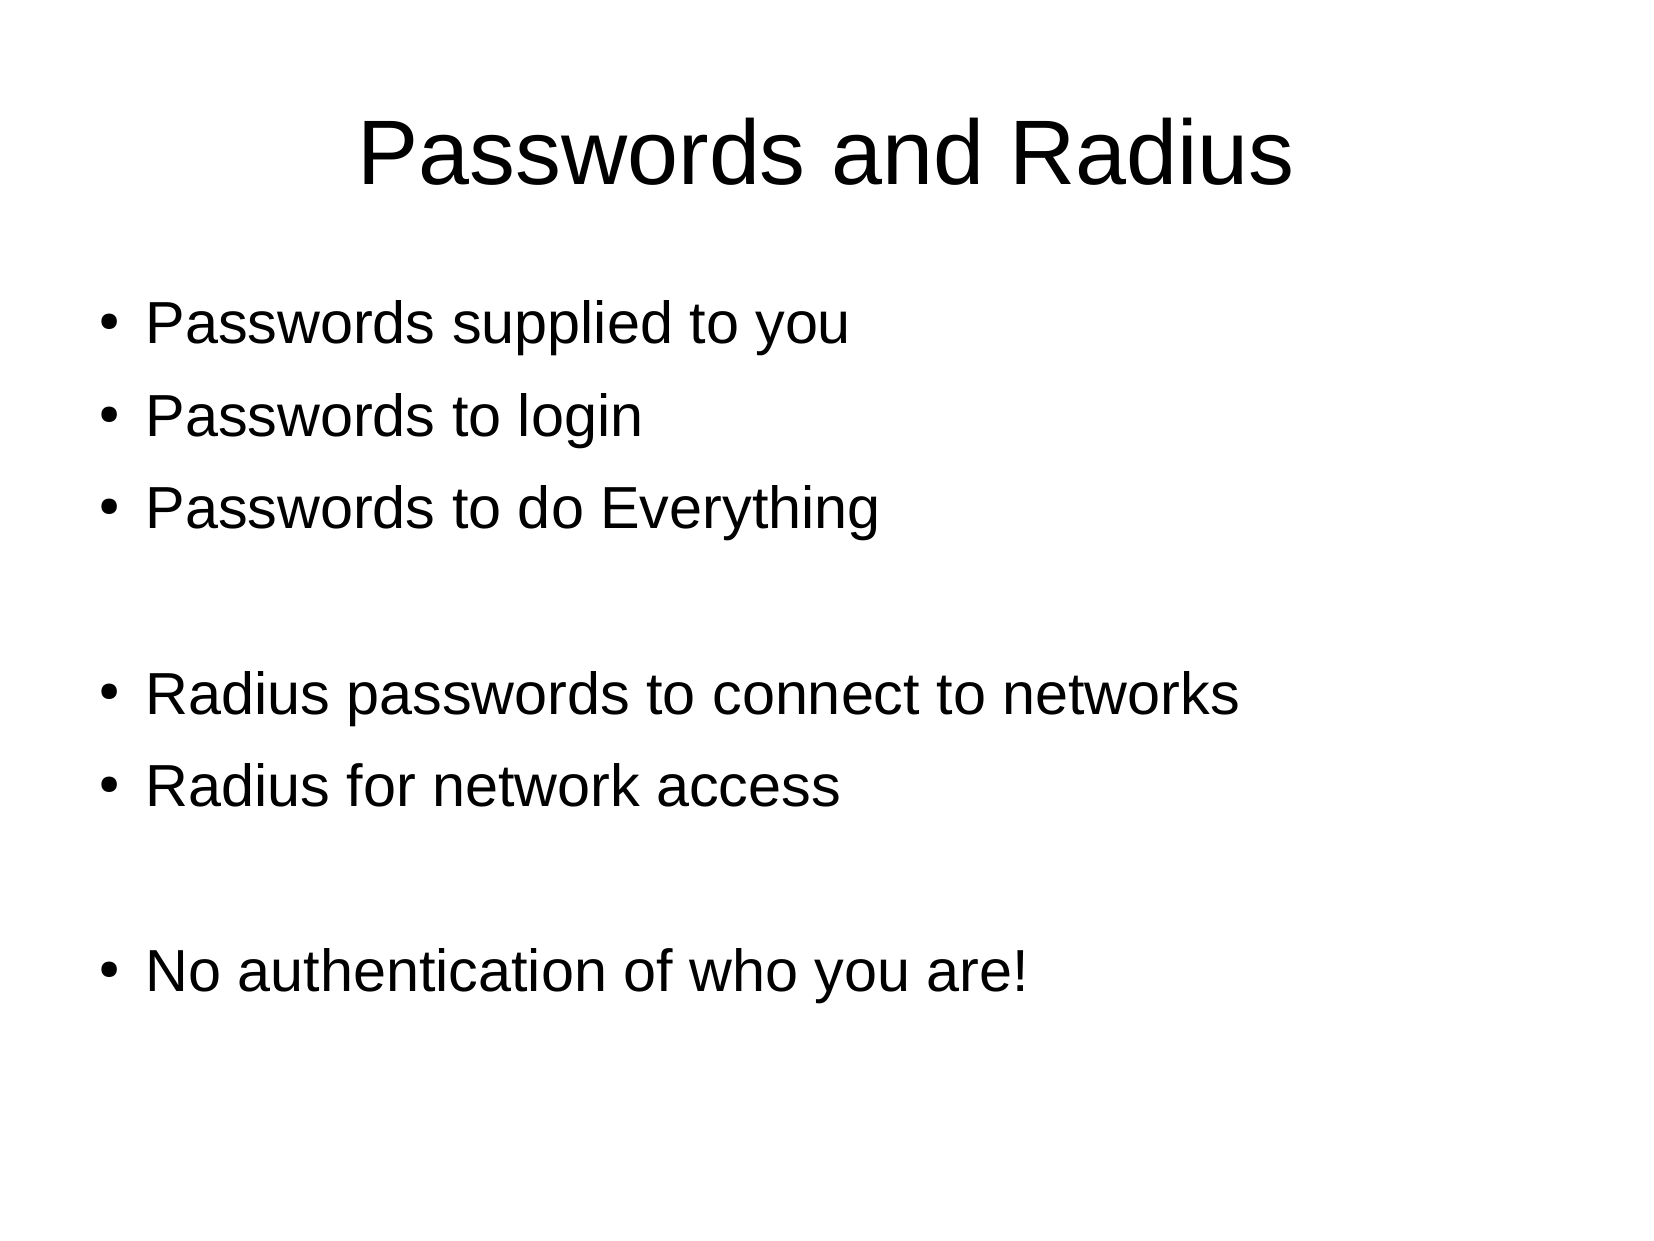

# Passwords and Radius
Passwords supplied to you
Passwords to login
Passwords to do Everything
Radius passwords to connect to networks
Radius for network access
No authentication of who you are!